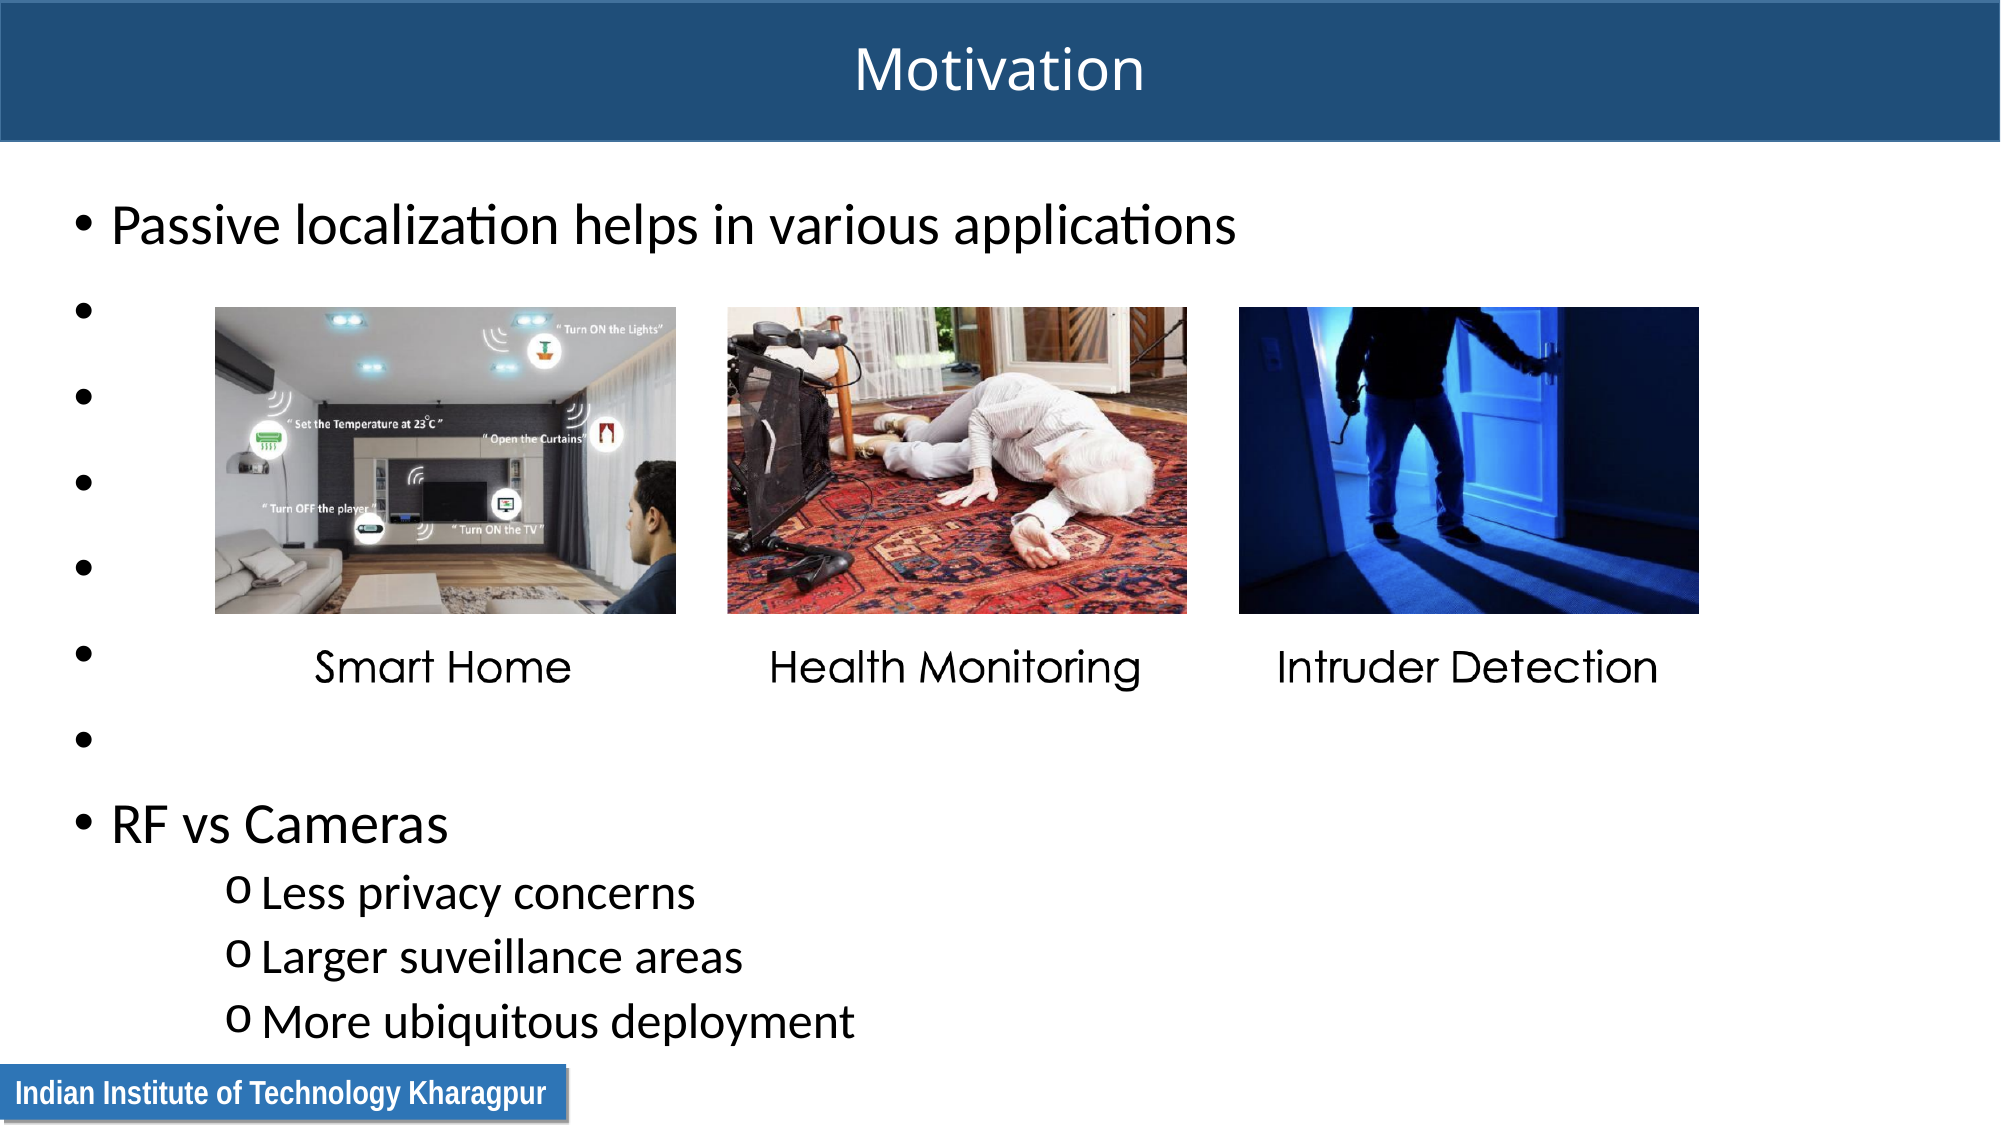

Motivation
# Passive localization helps in various applications
RF vs Cameras
Less privacy concerns
Larger suveillance areas
More ubiquitous deployment